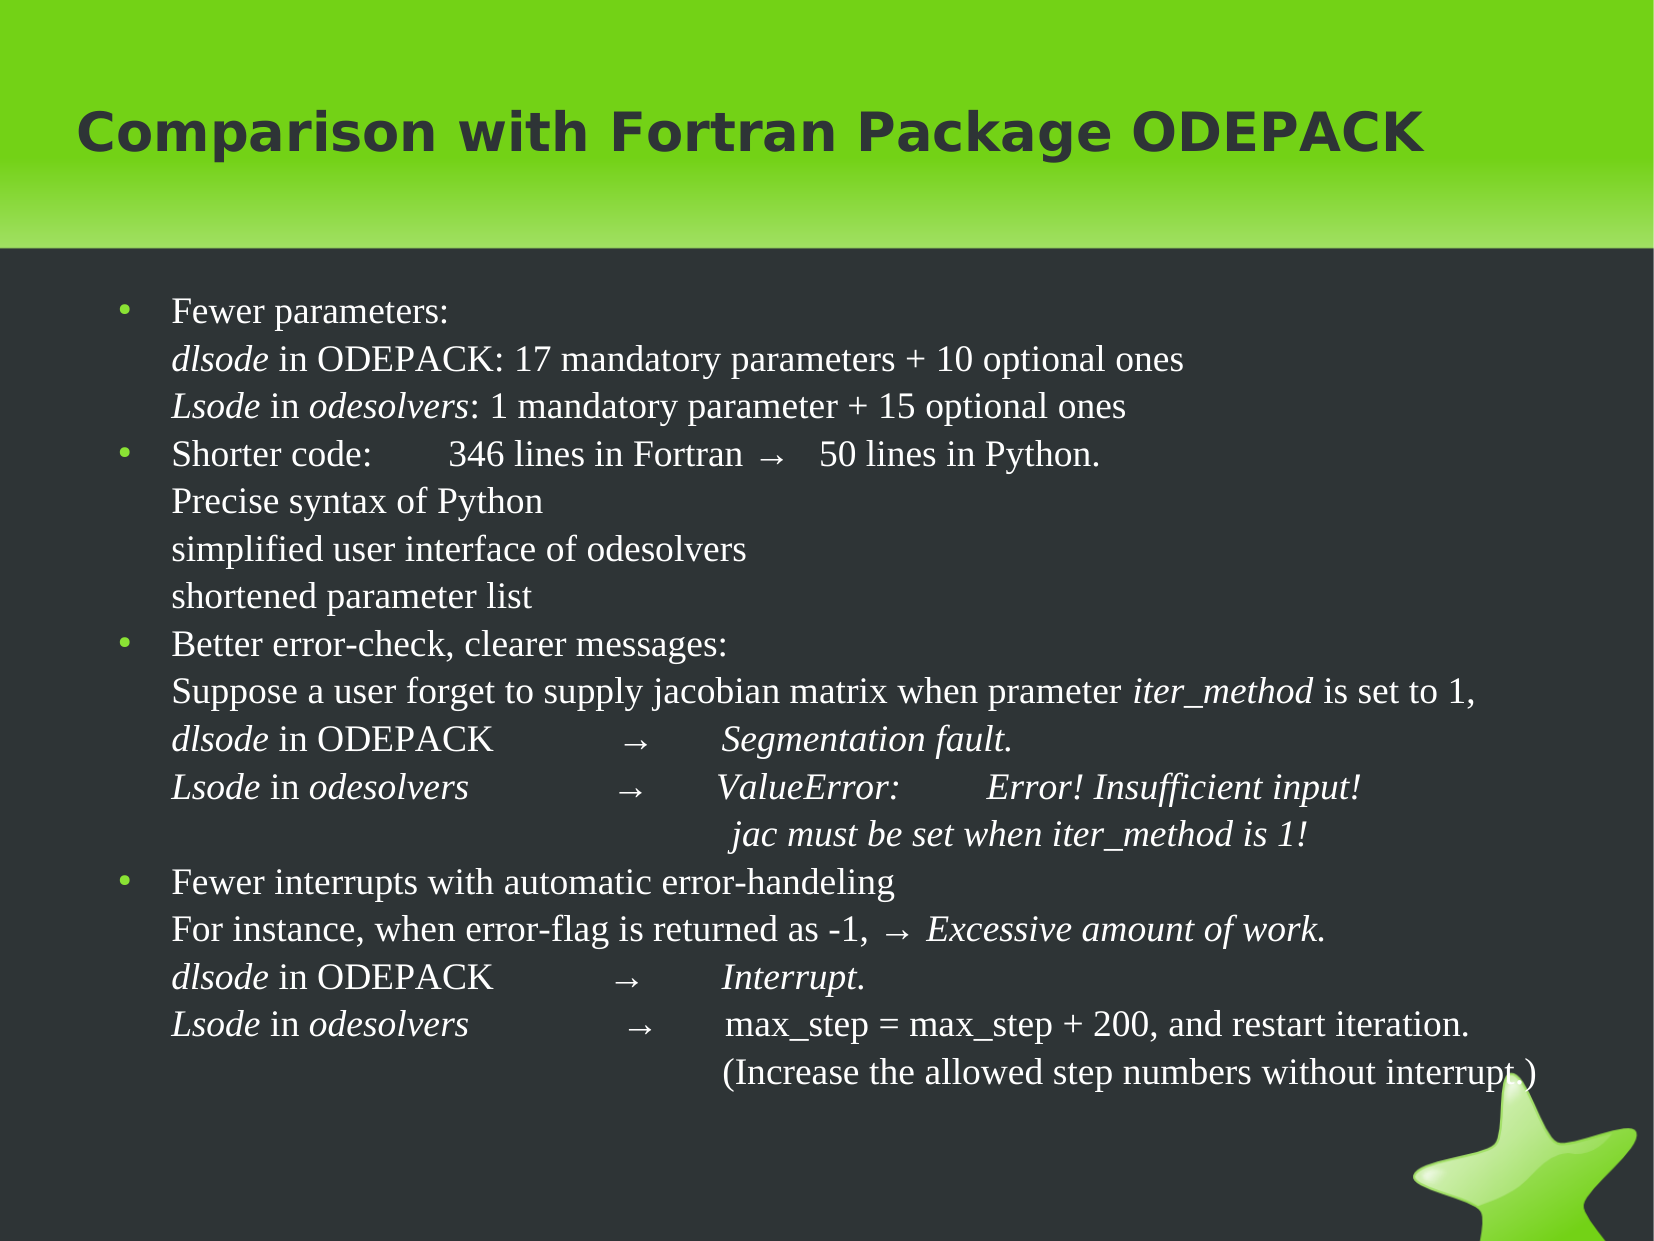

# Comparison with Fortran Package ODEPACK
Fewer parameters:
dlsode in ODEPACK: 17 mandatory parameters + 10 optional ones
Lsode in odesolvers: 1 mandatory parameter + 15 optional ones
Shorter code: 346 lines in Fortran → 50 lines in Python.
Precise syntax of Python
simplified user interface of odesolvers
shortened parameter list
Better error-check, clearer messages:
Suppose a user forget to supply jacobian matrix when prameter iter_method is set to 1,
dlsode in ODEPACK → Segmentation fault.
Lsode in odesolvers → ValueError: Error! Insufficient input!
 jac must be set when iter_method is 1!
Fewer interrupts with automatic error-handeling
For instance, when error-flag is returned as -1, → Excessive amount of work.
dlsode in ODEPACK → Interrupt.
Lsode in odesolvers → max_step = max_step + 200, and restart iteration.
 (Increase the allowed step numbers without interrupt.)